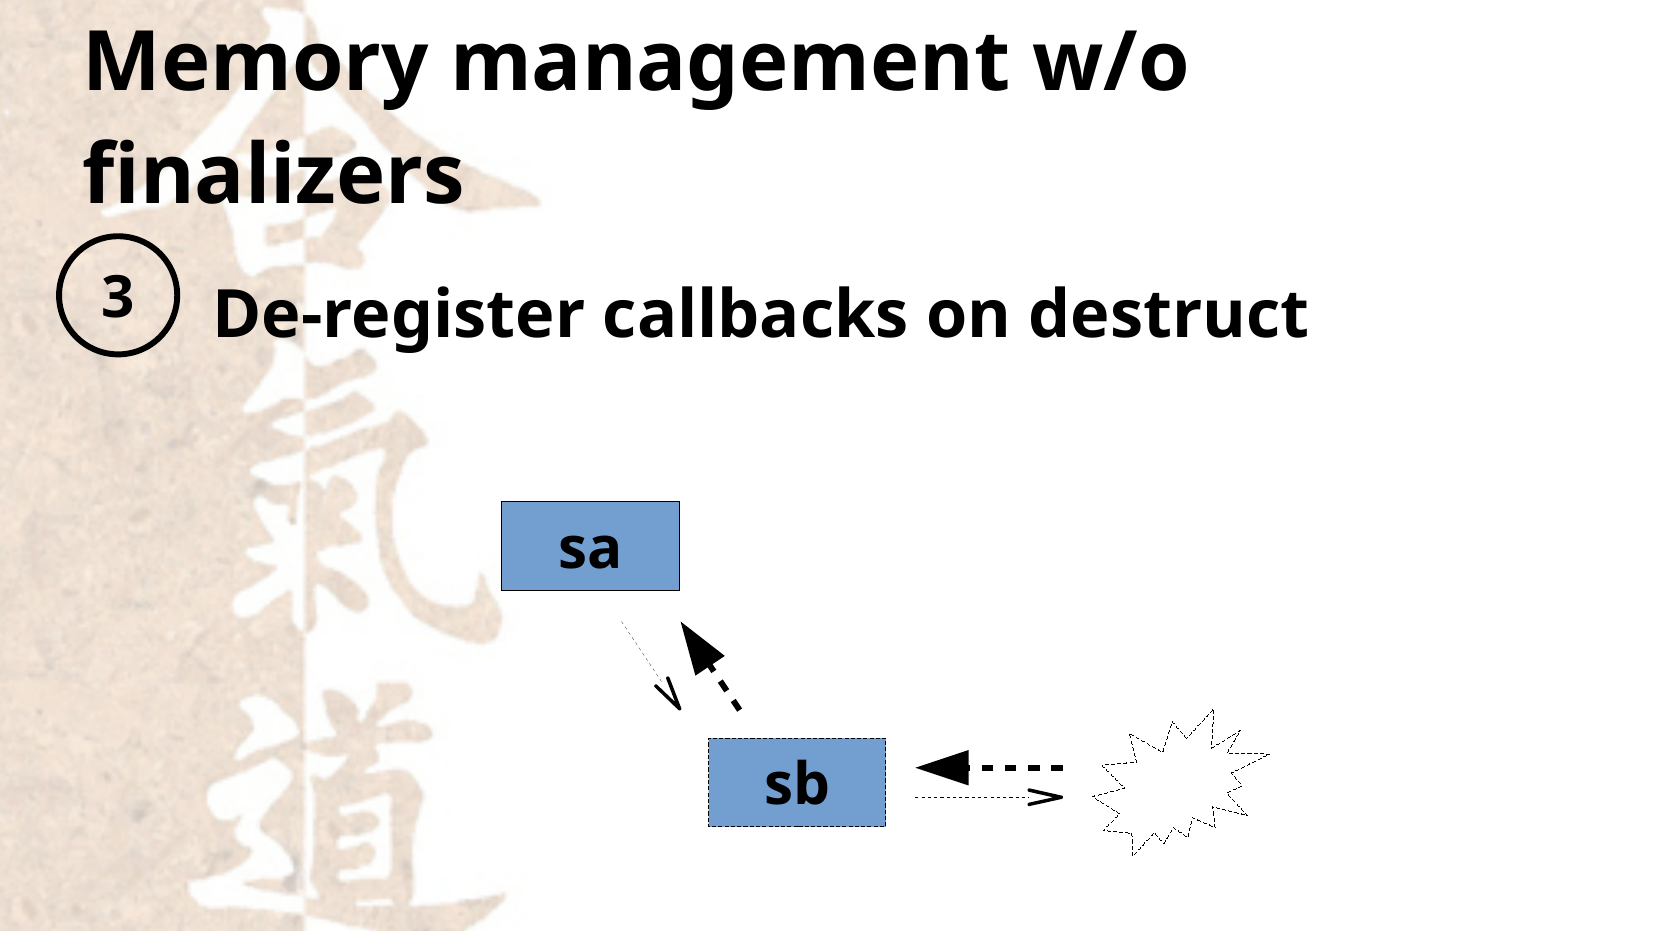

# Memory management w/o finalizers
3
De-register callbacks on destruct
sa
sb